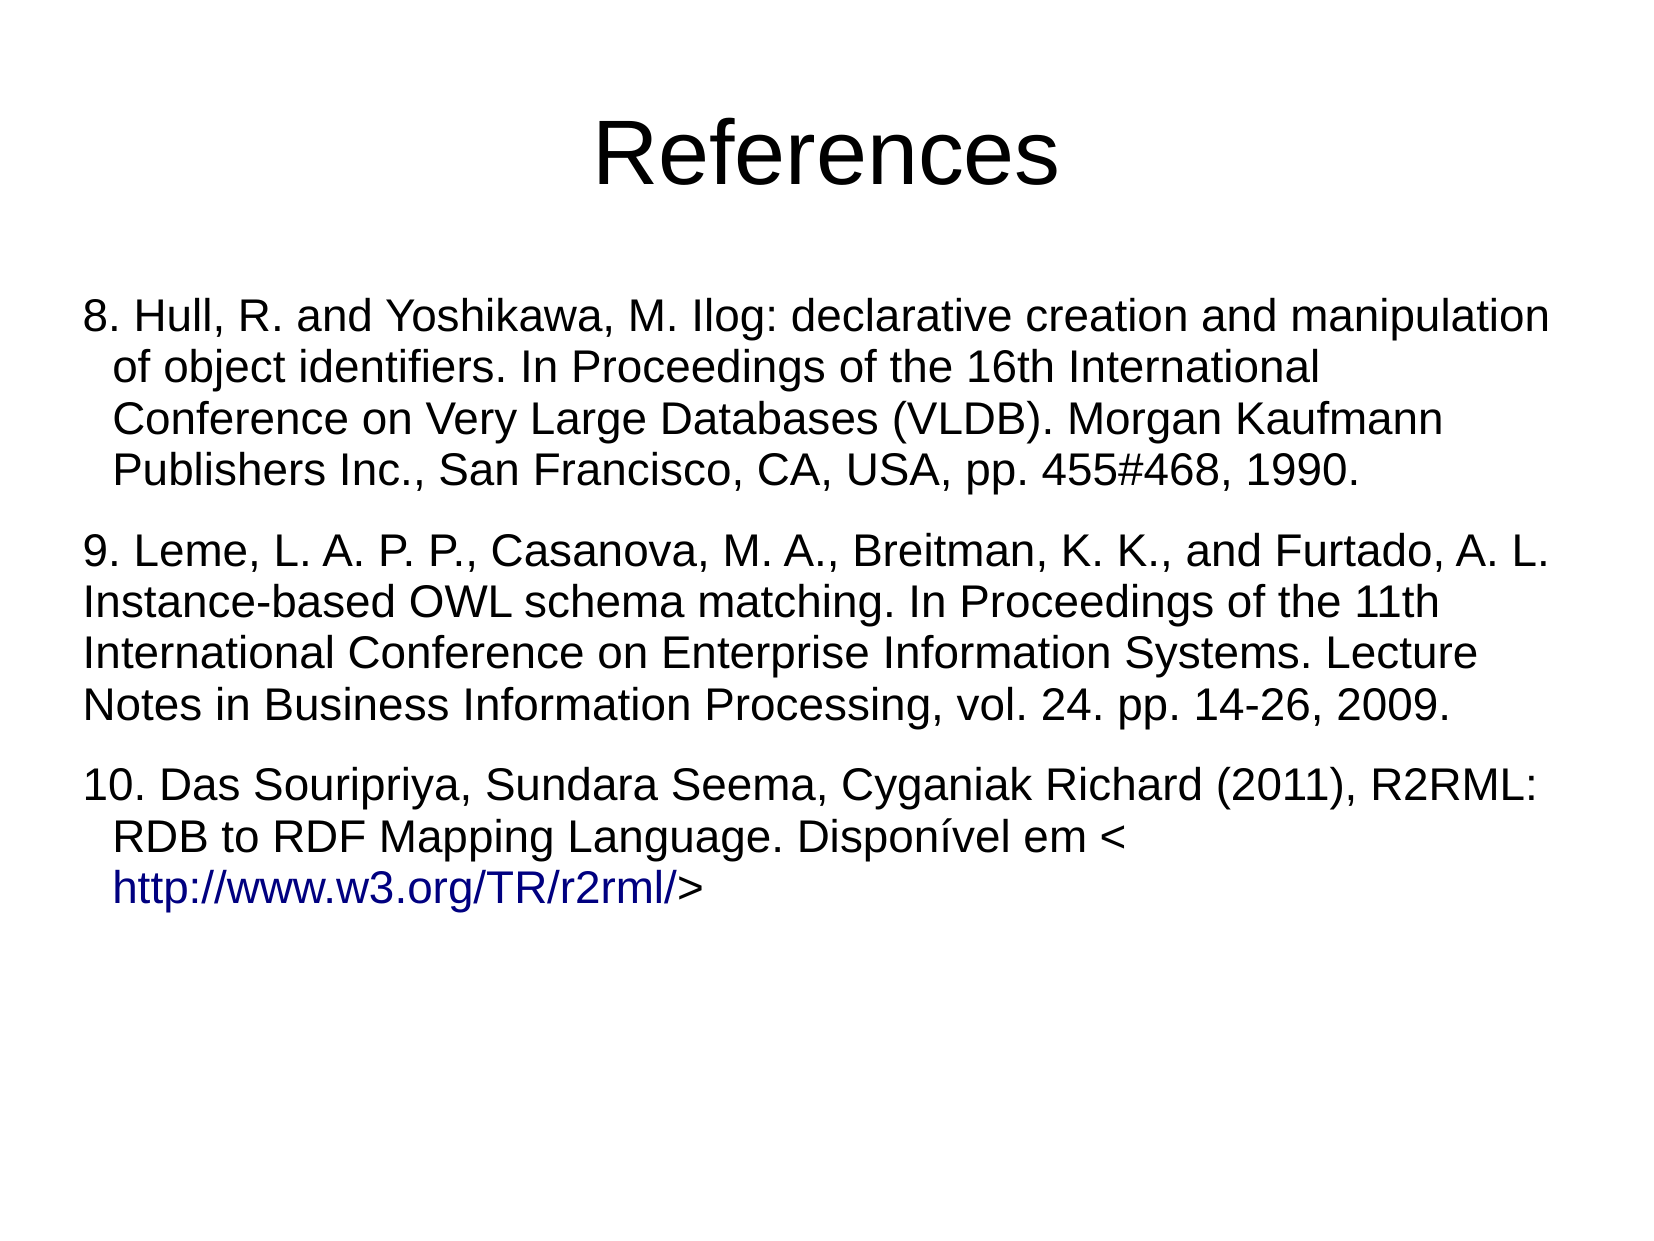

# References
8. Hull, R. and Yoshikawa, M. Ilog: declarative creation and manipulation of object identifiers. In Proceedings of the 16th International Conference on Very Large Databases (VLDB). Morgan Kaufmann Publishers Inc., San Francisco, CA, USA, pp. 455#468, 1990.
9. Leme, L. A. P. P., Casanova, M. A., Breitman, K. K., and Furtado, A. L. Instance-based OWL schema matching. In Proceedings of the 11th International Conference on Enterprise Information Systems. Lecture Notes in Business Information Processing, vol. 24. pp. 14-26, 2009.
10. Das Souripriya, Sundara Seema, Cyganiak Richard (2011), R2RML: RDB to RDF Mapping Language. Disponível em <http://www.w3.org/TR/r2rml/>